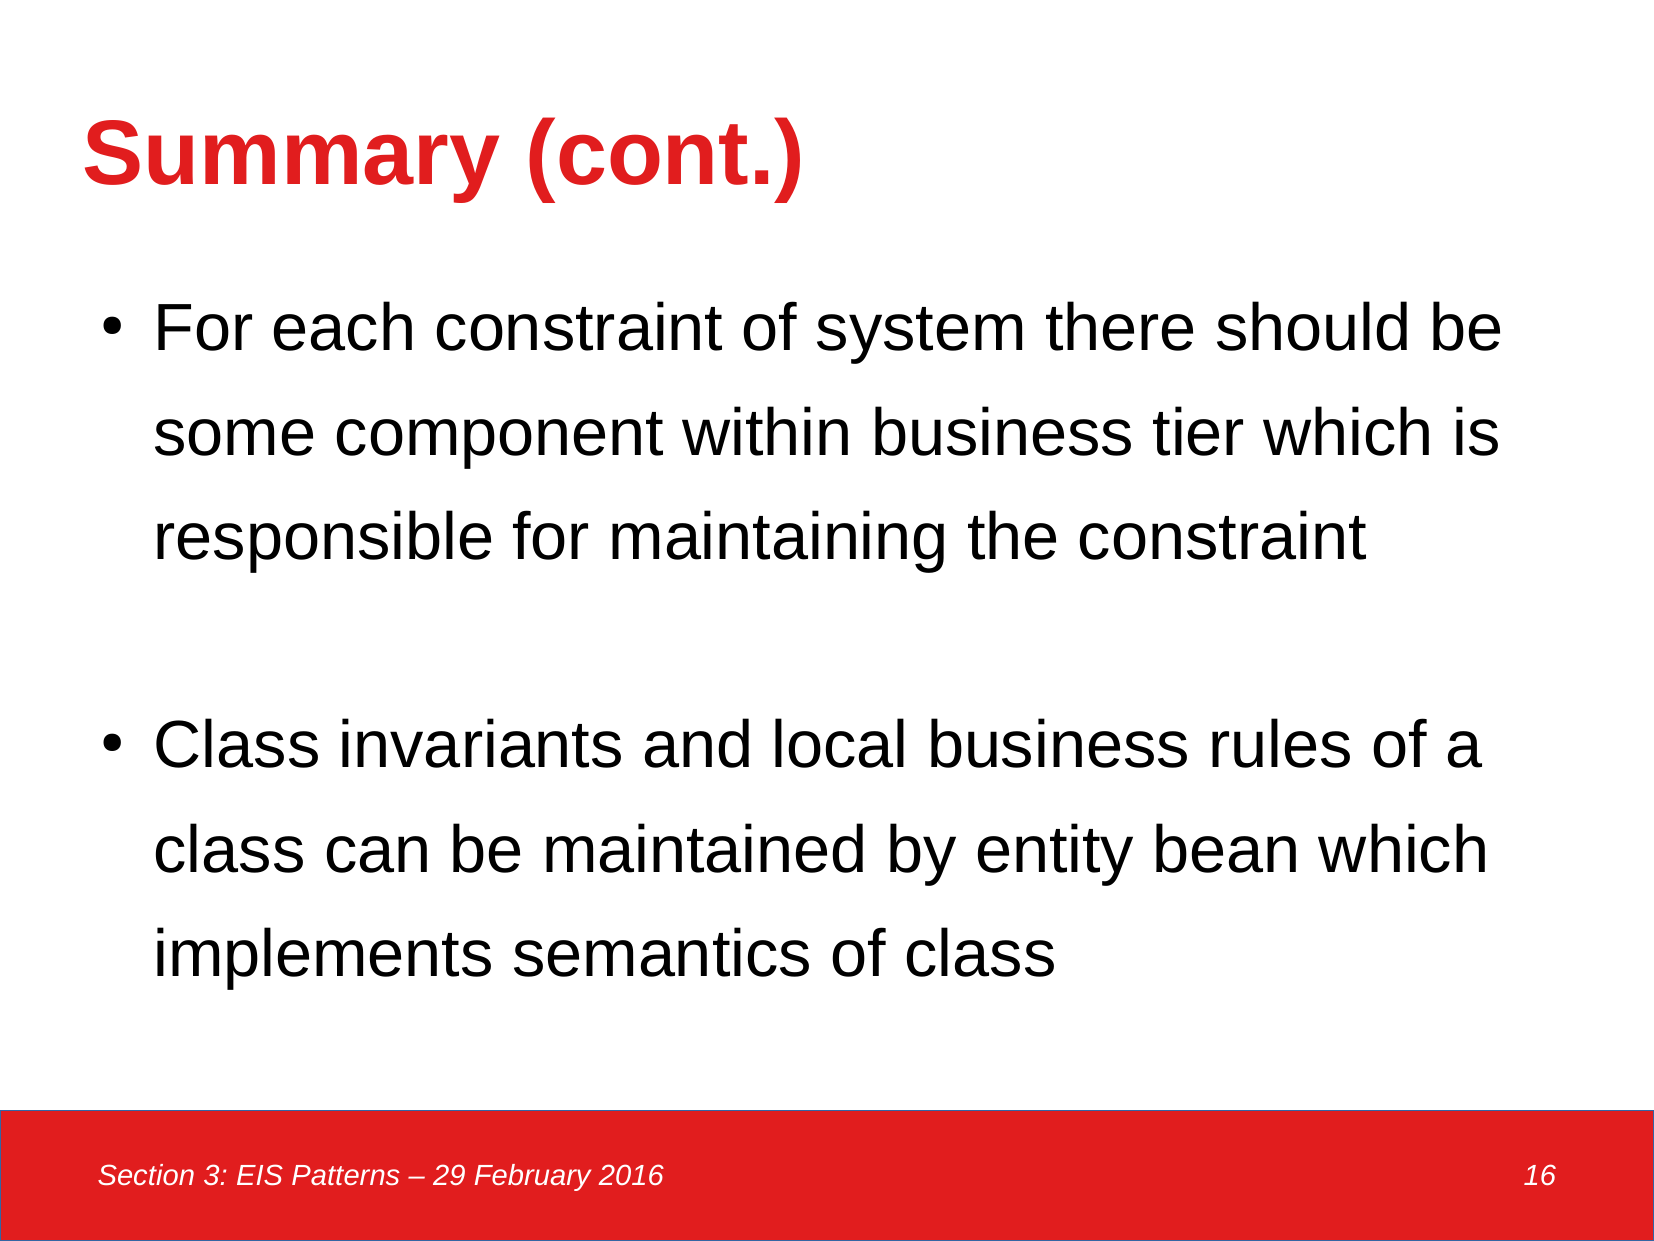

# Summary (cont.)
For each constraint of system there should be some component within business tier which is responsible for maintaining the constraint
Class invariants and local business rules of a class can be maintained by entity bean which implements semantics of class